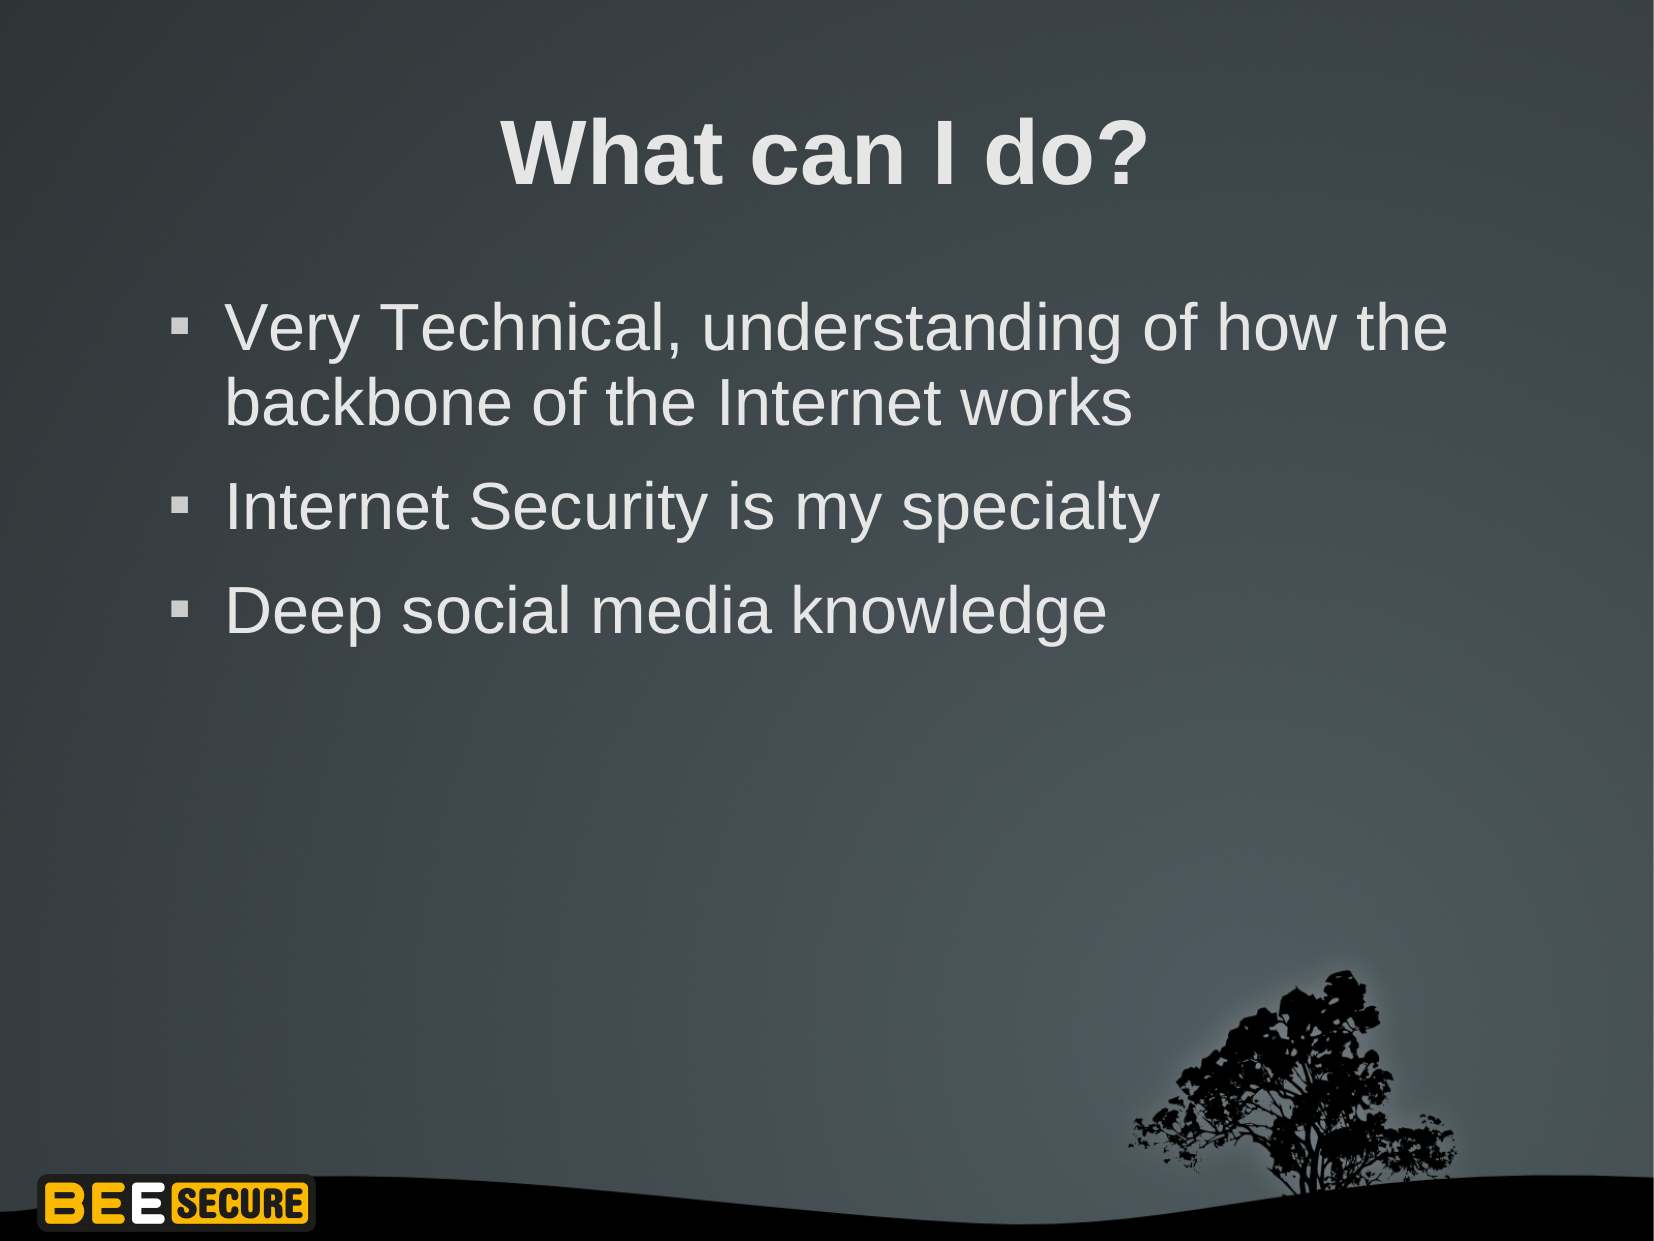

# What can I do?
Very Technical, understanding of how the backbone of the Internet works
Internet Security is my specialty
Deep social media knowledge